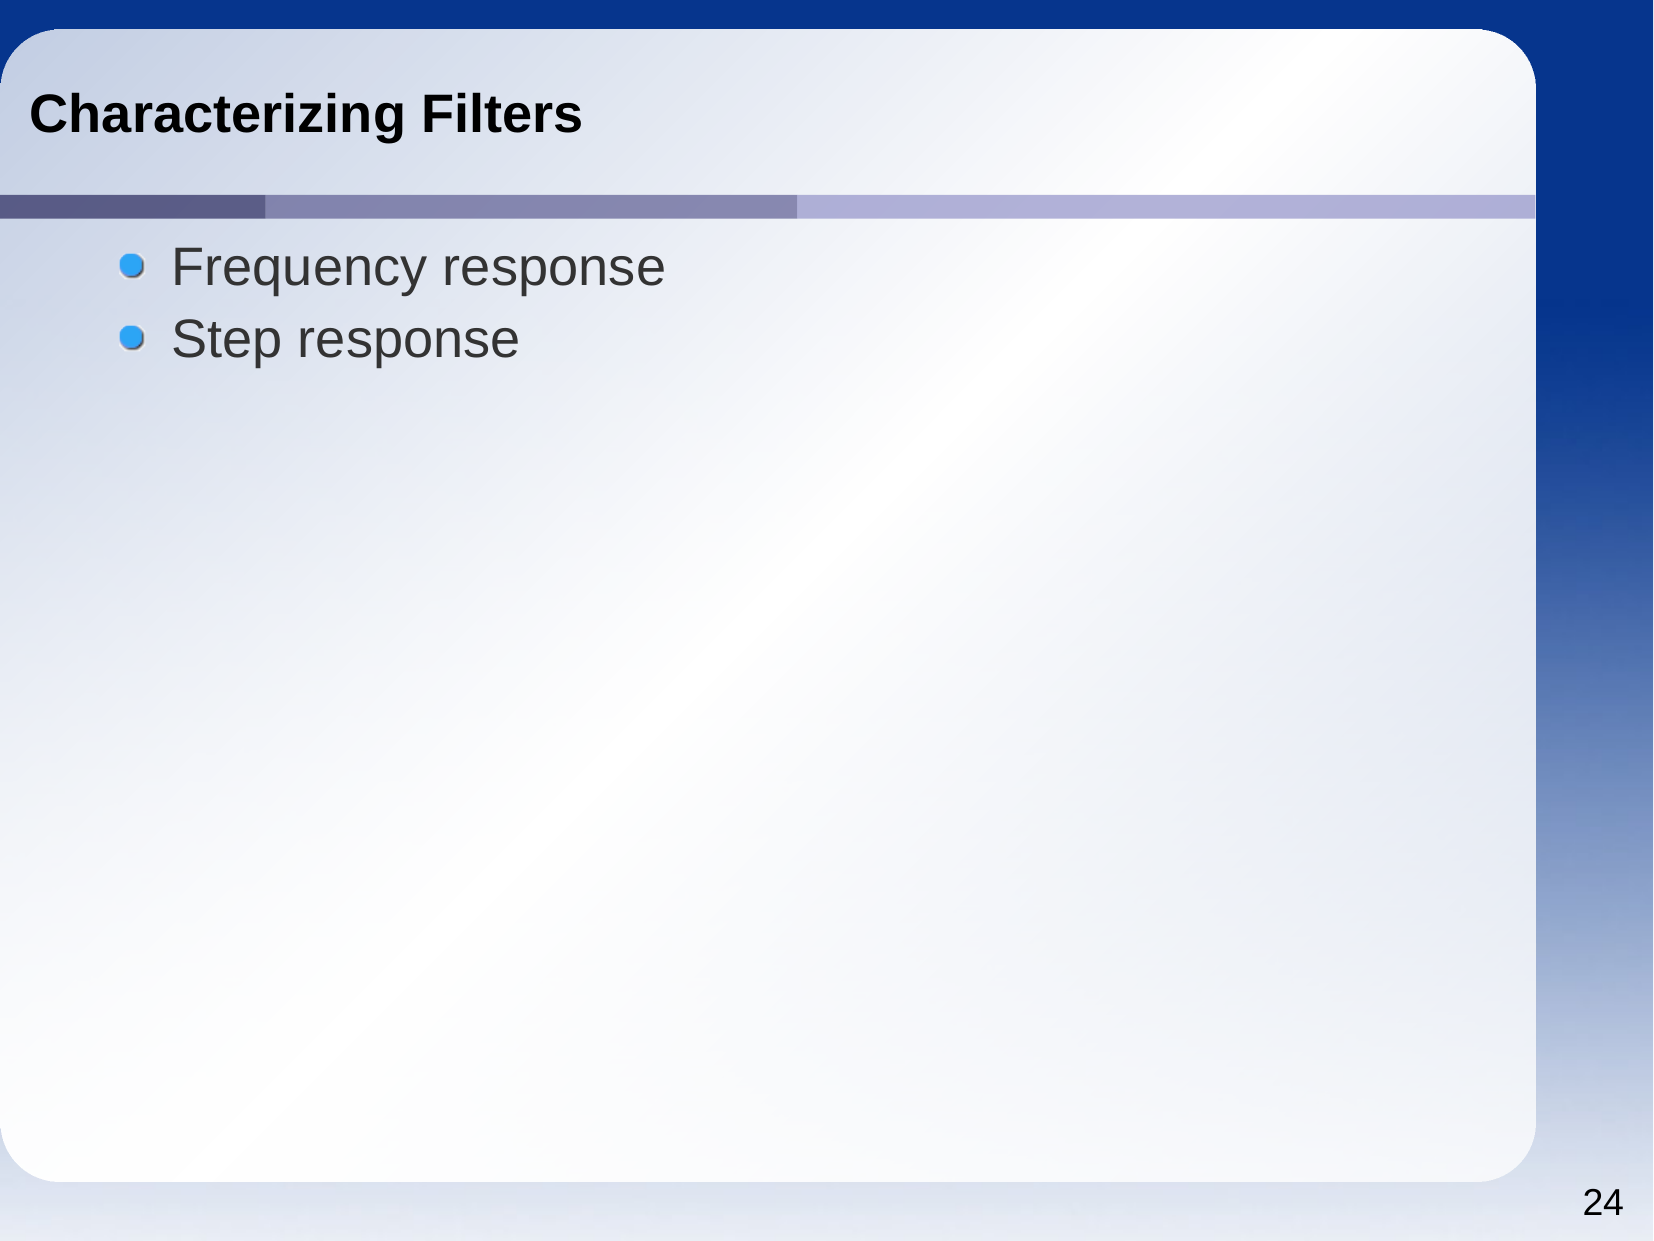

# Characterizing Filters
Frequency response
Step response
24